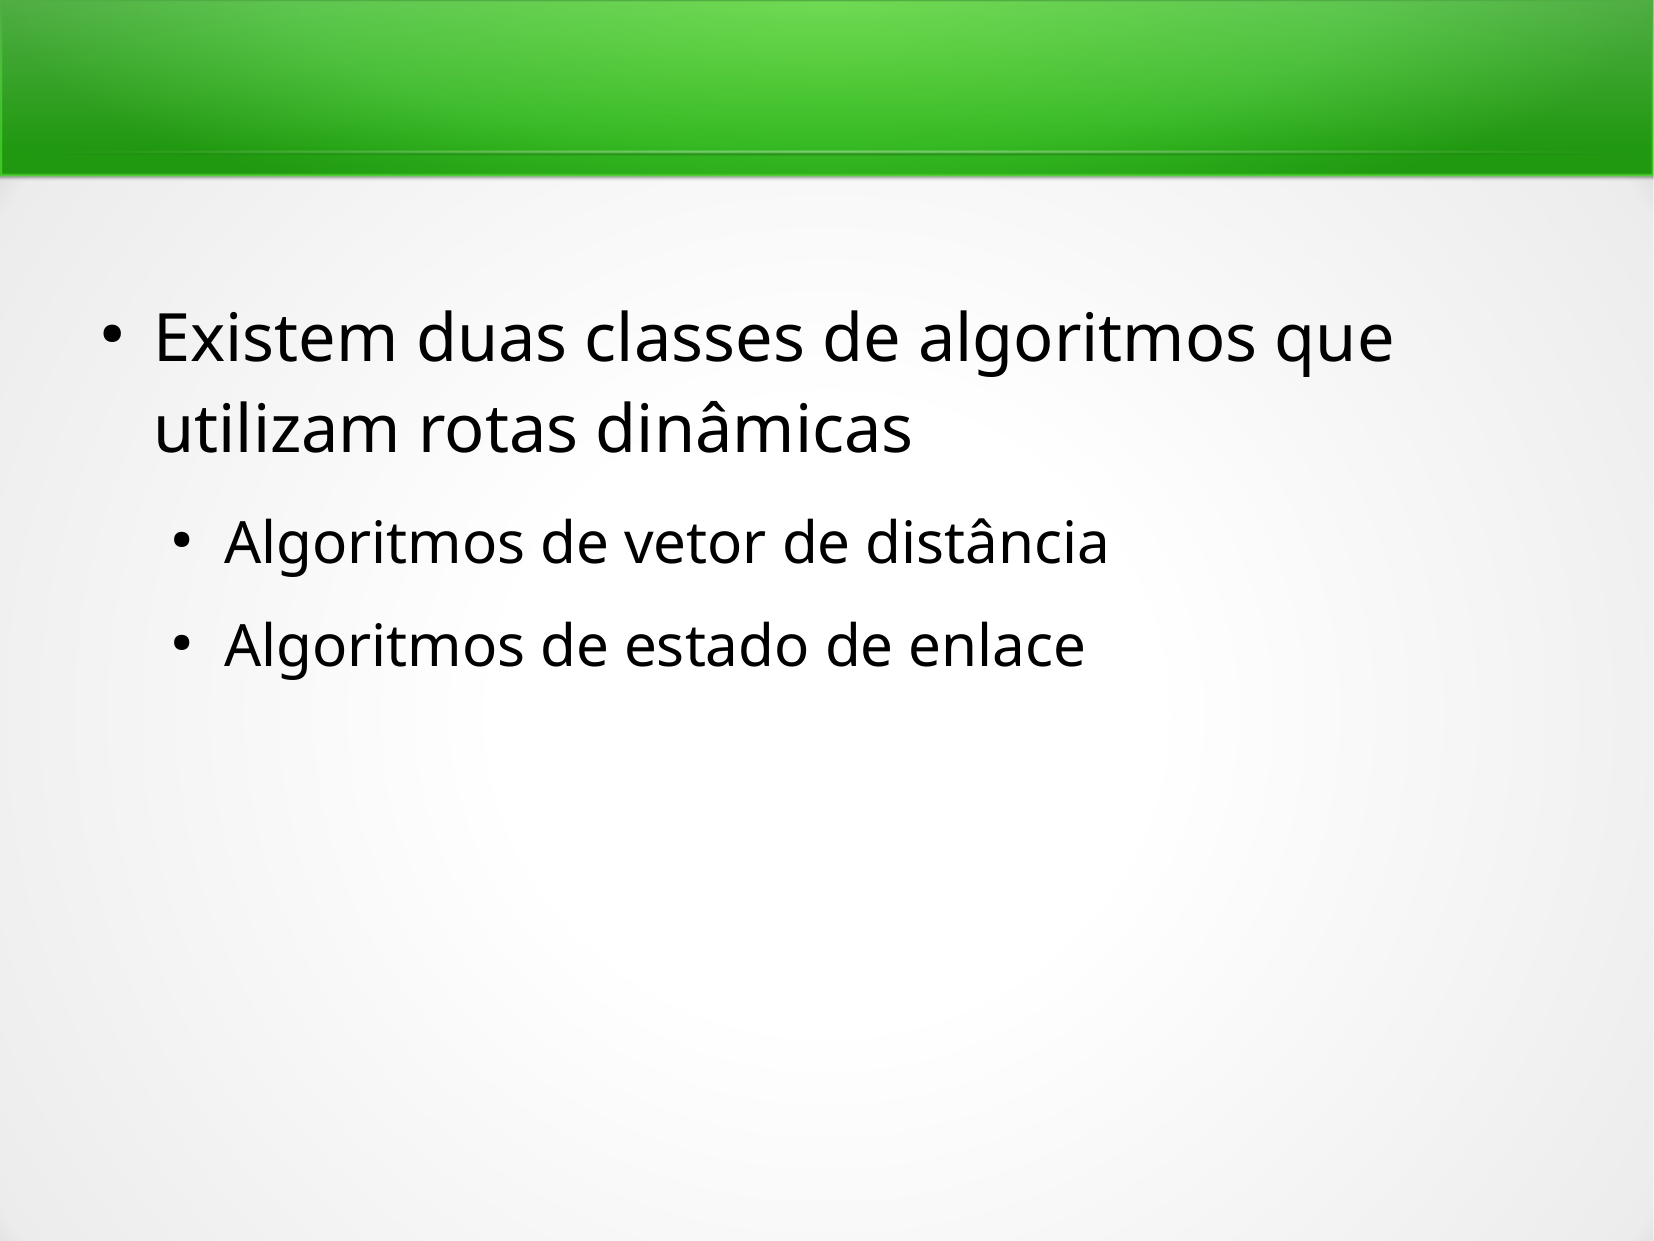

#
Existem duas classes de algoritmos que utilizam rotas dinâmicas
Algoritmos de vetor de distância
Algoritmos de estado de enlace